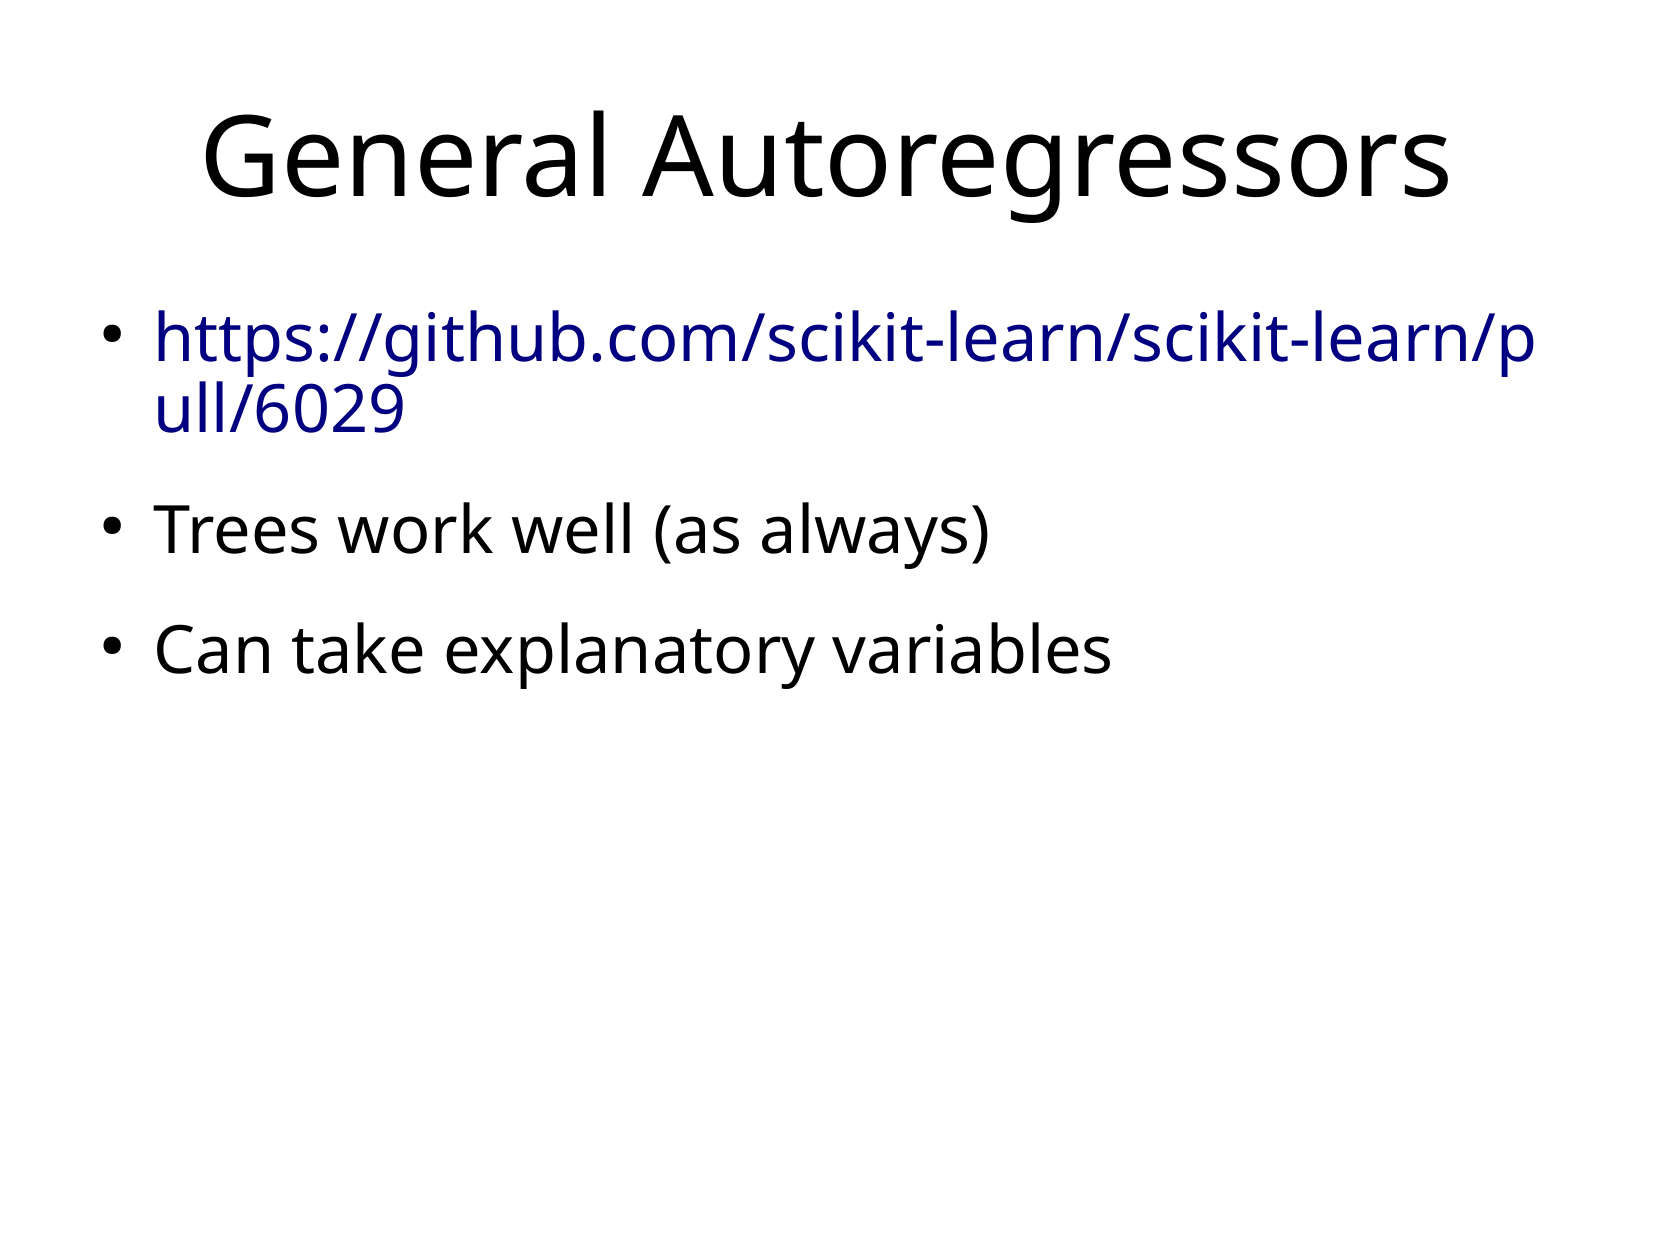

# General Autoregressors
https://github.com/scikit-learn/scikit-learn/pull/6029
Trees work well (as always)
Can take explanatory variables